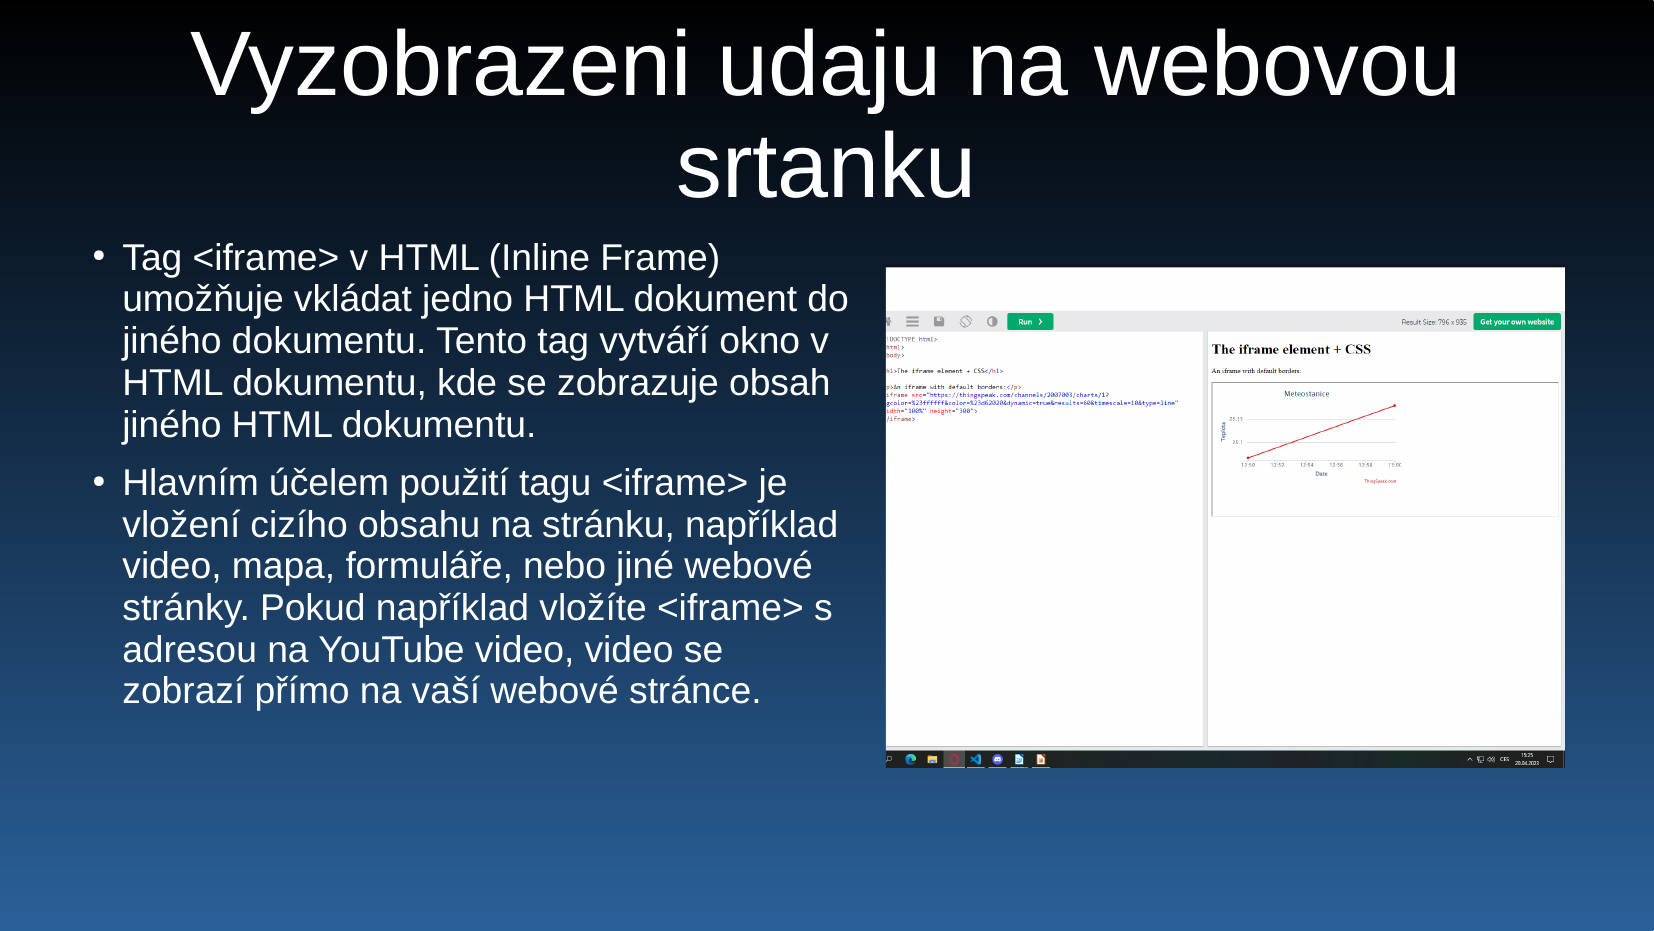

# Vyzobrazeni udaju na webovou srtanku
Tag <iframe> v HTML (Inline Frame) umožňuje vkládat jedno HTML dokument do jiného dokumentu. Tento tag vytváří okno v HTML dokumentu, kde se zobrazuje obsah jiného HTML dokumentu.
Hlavním účelem použití tagu <iframe> je vložení cizího obsahu na stránku, například video, mapa, formuláře, nebo jiné webové stránky. Pokud například vložíte <iframe> s adresou na YouTube video, video se zobrazí přímo na vaší webové stránce.